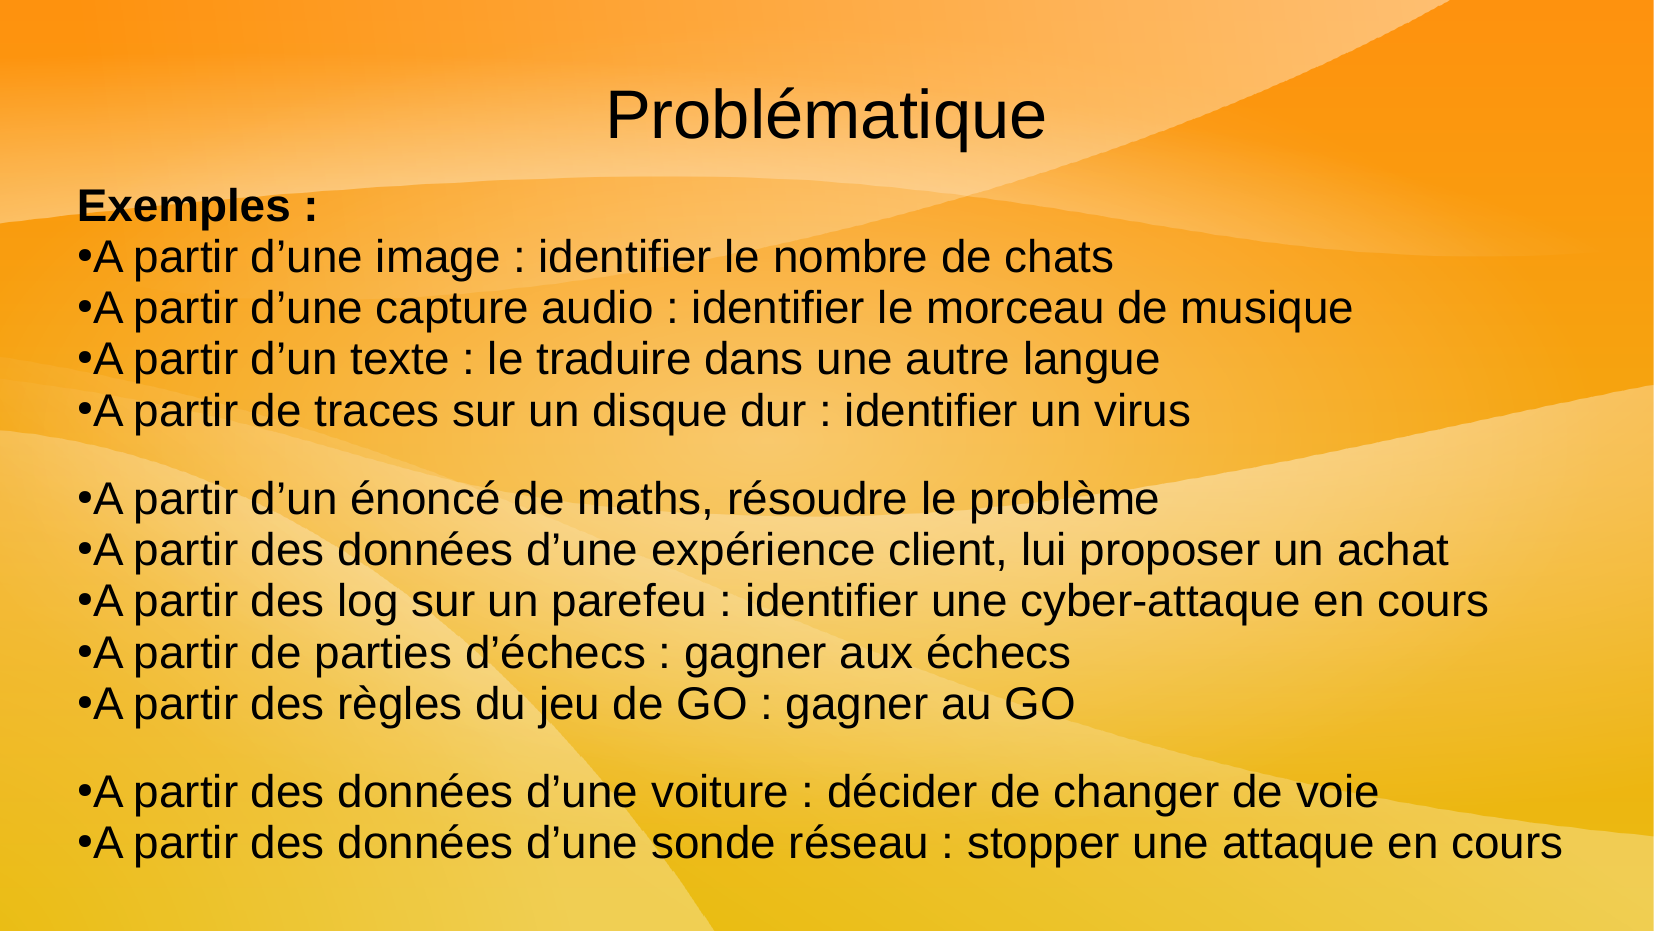

# Problématique
Exemples :
A partir d’une image : identifier le nombre de chats
A partir d’une capture audio : identifier le morceau de musique
A partir d’un texte : le traduire dans une autre langue
A partir de traces sur un disque dur : identifier un virus
A partir d’un énoncé de maths, résoudre le problème
A partir des données d’une expérience client, lui proposer un achat
A partir des log sur un parefeu : identifier une cyber-attaque en cours
A partir de parties d’échecs : gagner aux échecs
A partir des règles du jeu de GO : gagner au GO
A partir des données d’une voiture : décider de changer de voie
A partir des données d’une sonde réseau : stopper une attaque en cours